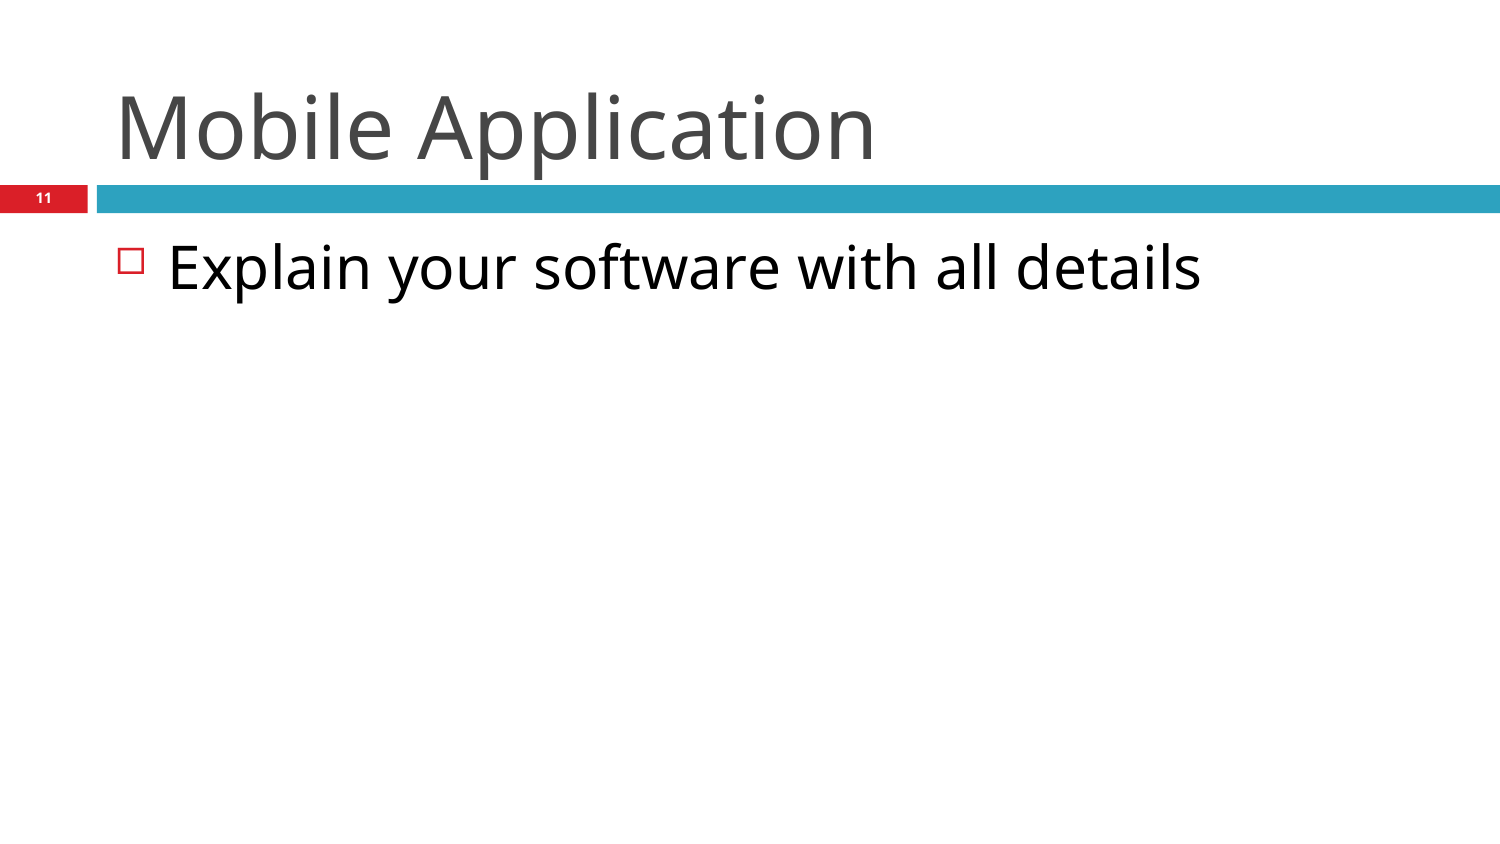

# Mobile Application
Explain your software with all details